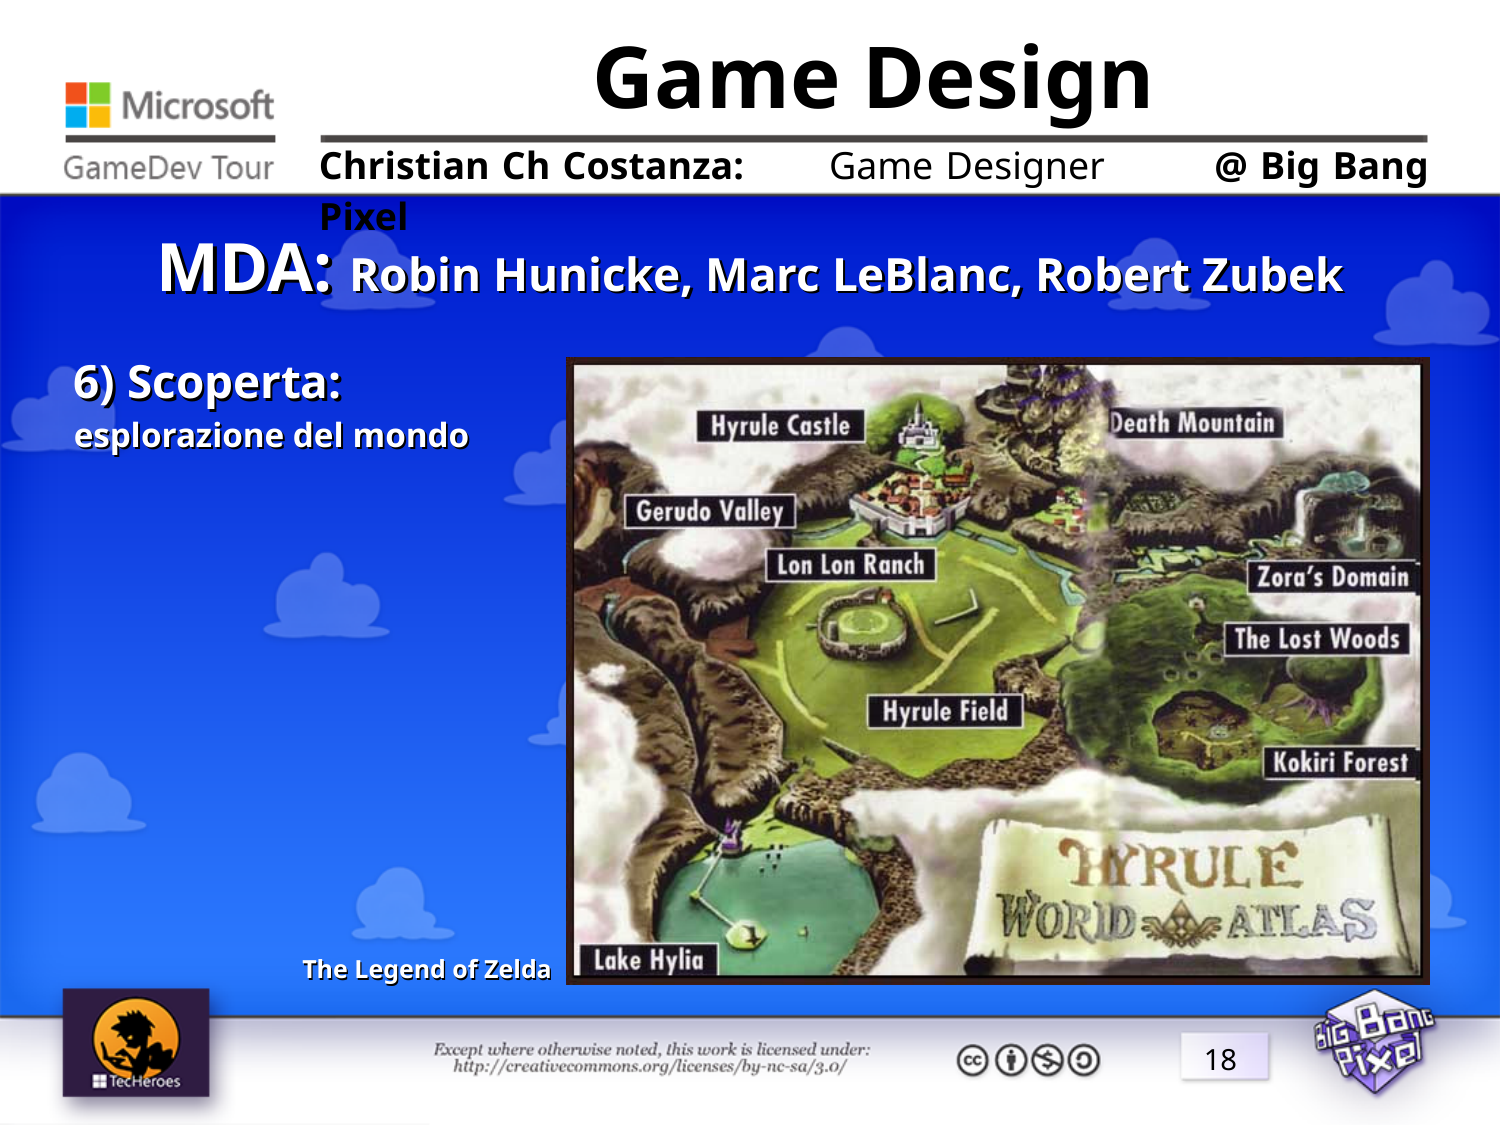

Game Design
Christian Ch Costanza: Game Designer @ Big Bang Pixel
MDA: Robin Hunicke, Marc LeBlanc, Robert Zubek
6) Scoperta:
esplorazione del mondo
The Legend of Zelda